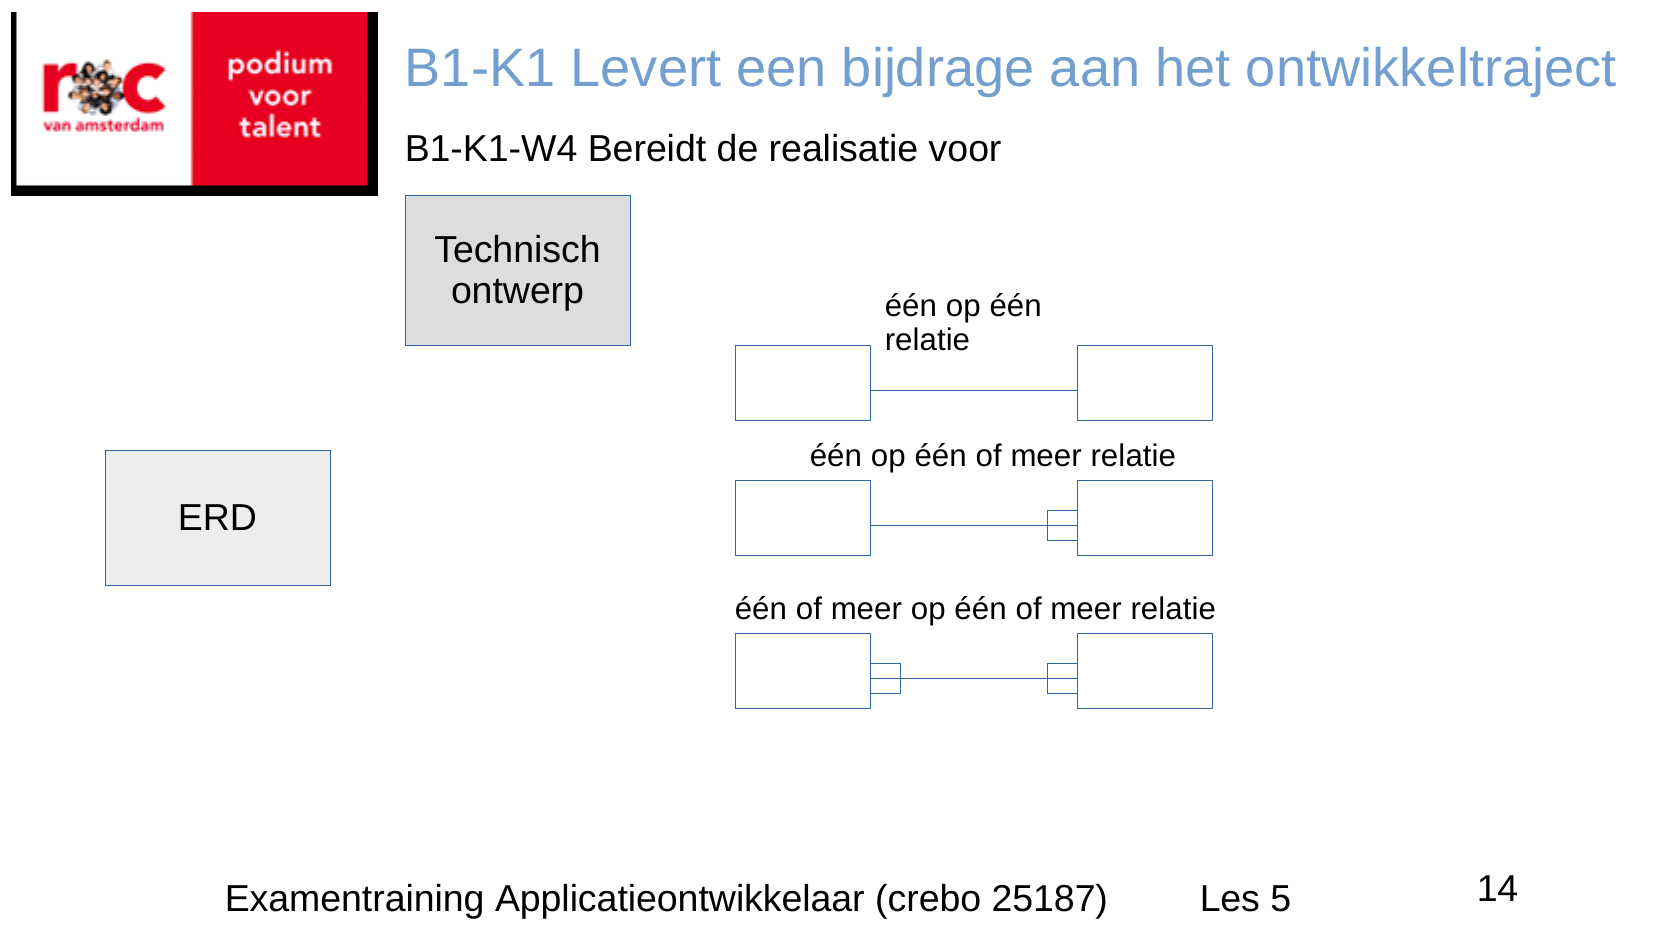

B1-K1 Levert een bijdrage aan het ontwikkeltraject
B1-K1-W4 Bereidt de realisatie voor
Technisch
ontwerp
één op één relatie
één op één of meer relatie
ERD
één of meer op één of meer relatie
Examentraining Applicatieontwikkelaar (crebo 25187)
Les 5